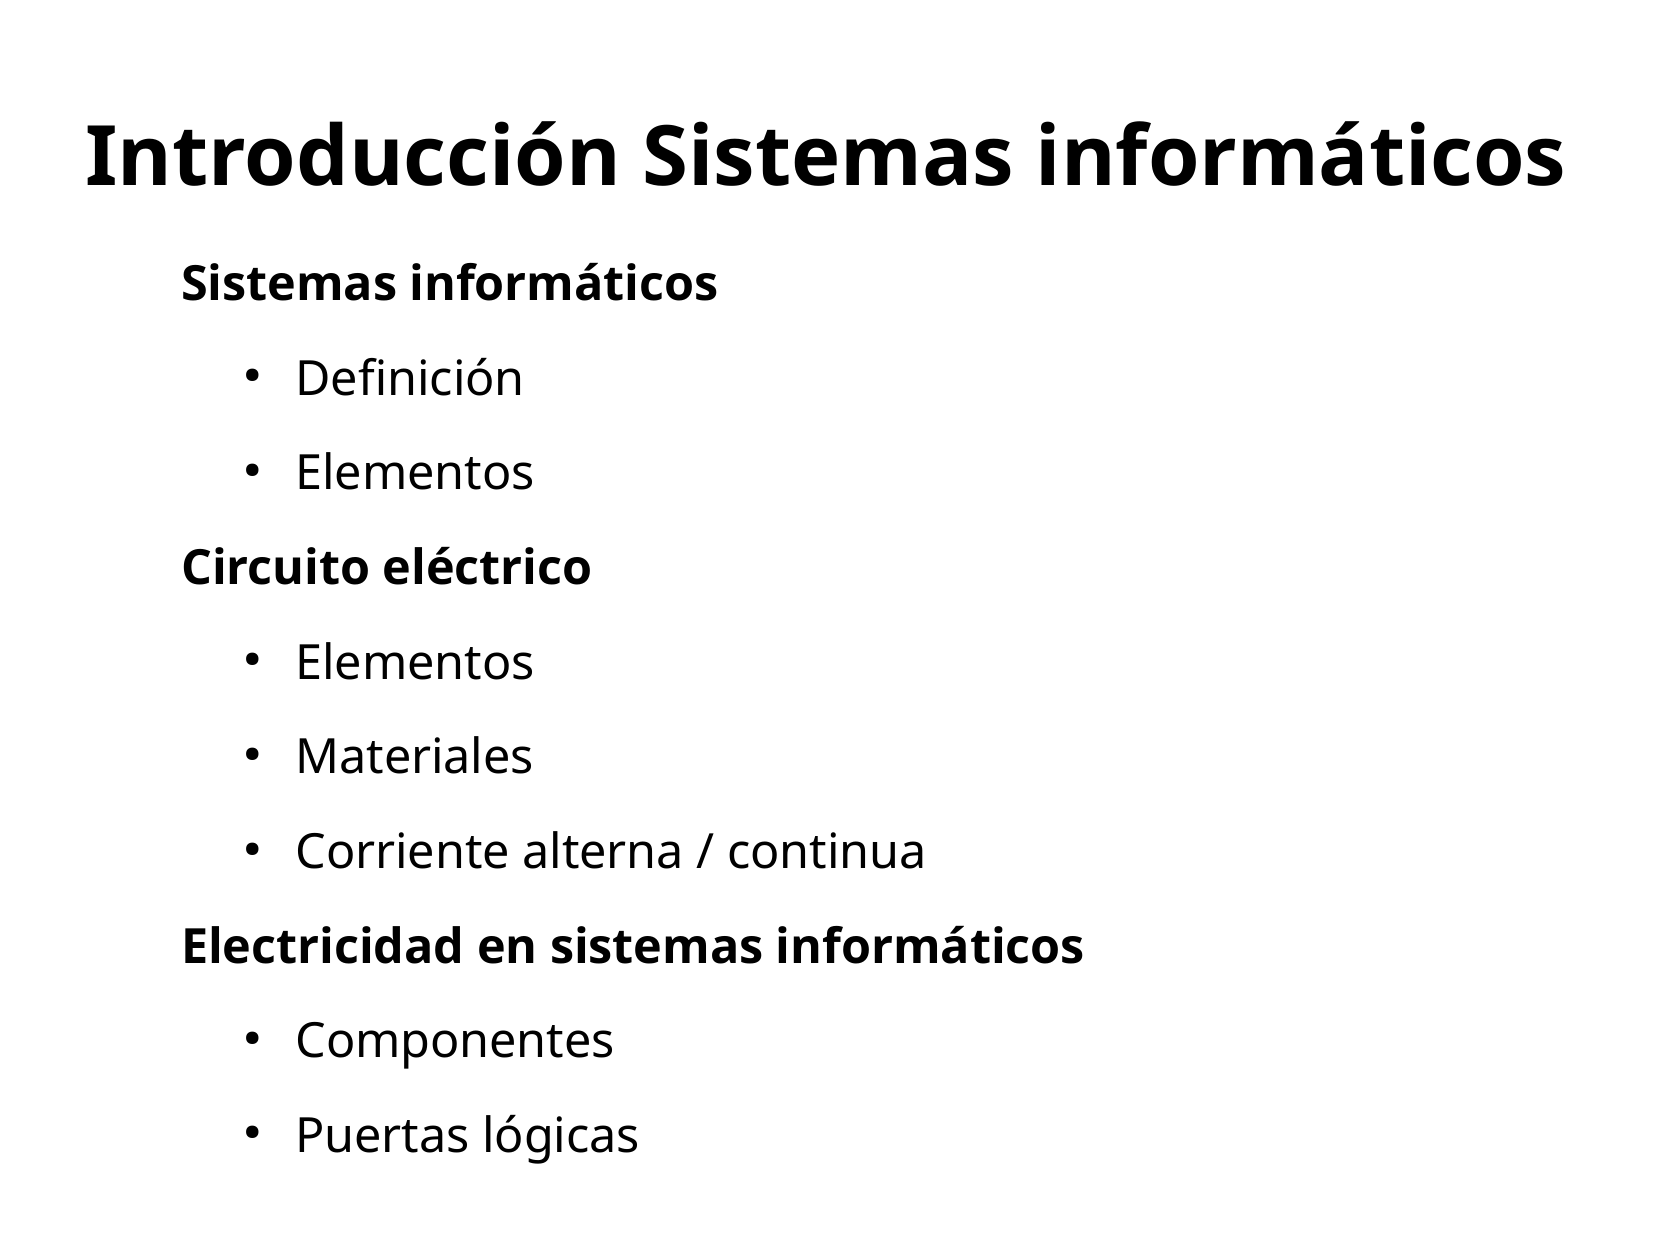

# Introducción Sistemas informáticos
Sistemas informáticos
Definición
Elementos
Circuito eléctrico
Elementos
Materiales
Corriente alterna / continua
Electricidad en sistemas informáticos
Componentes
Puertas lógicas